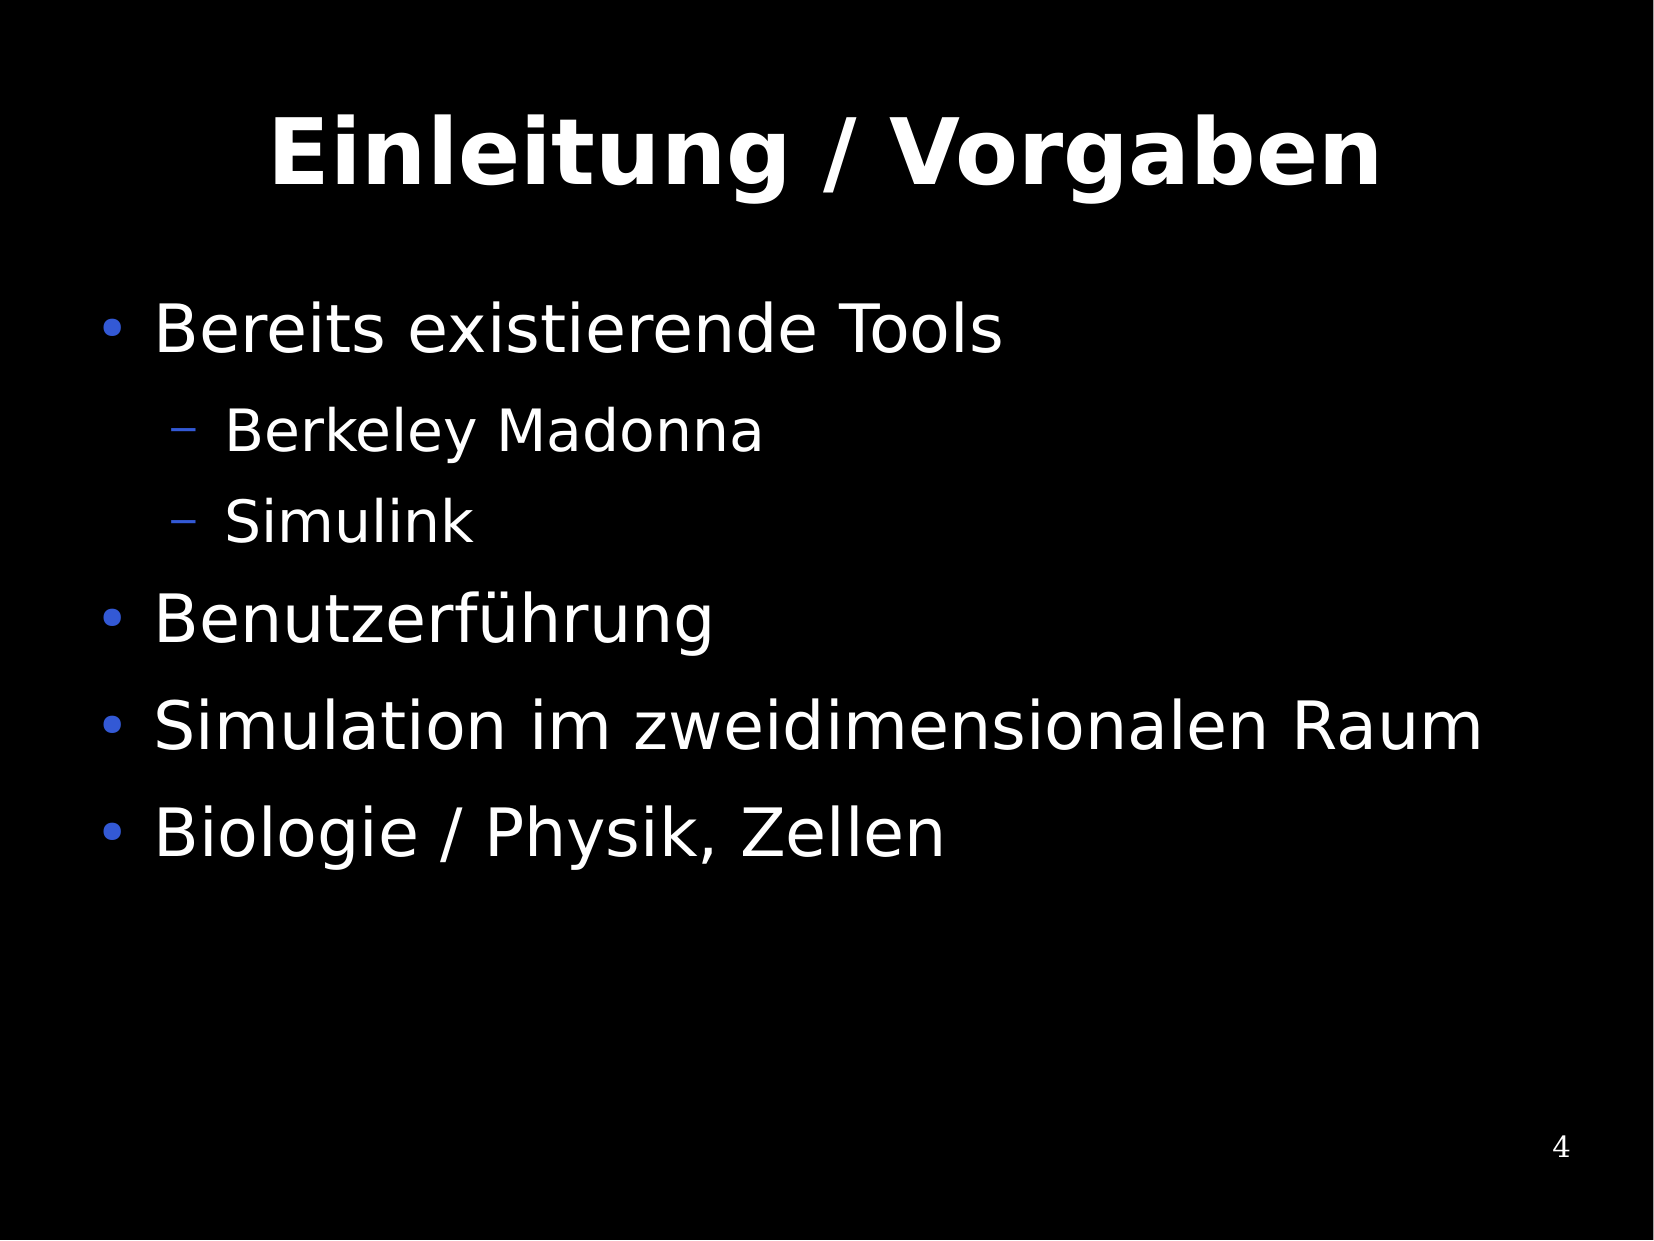

# Einleitung / Vorgaben
Bereits existierende Tools
Berkeley Madonna
Simulink
Benutzerführung
Simulation im zweidimensionalen Raum
Biologie / Physik, Zellen
4